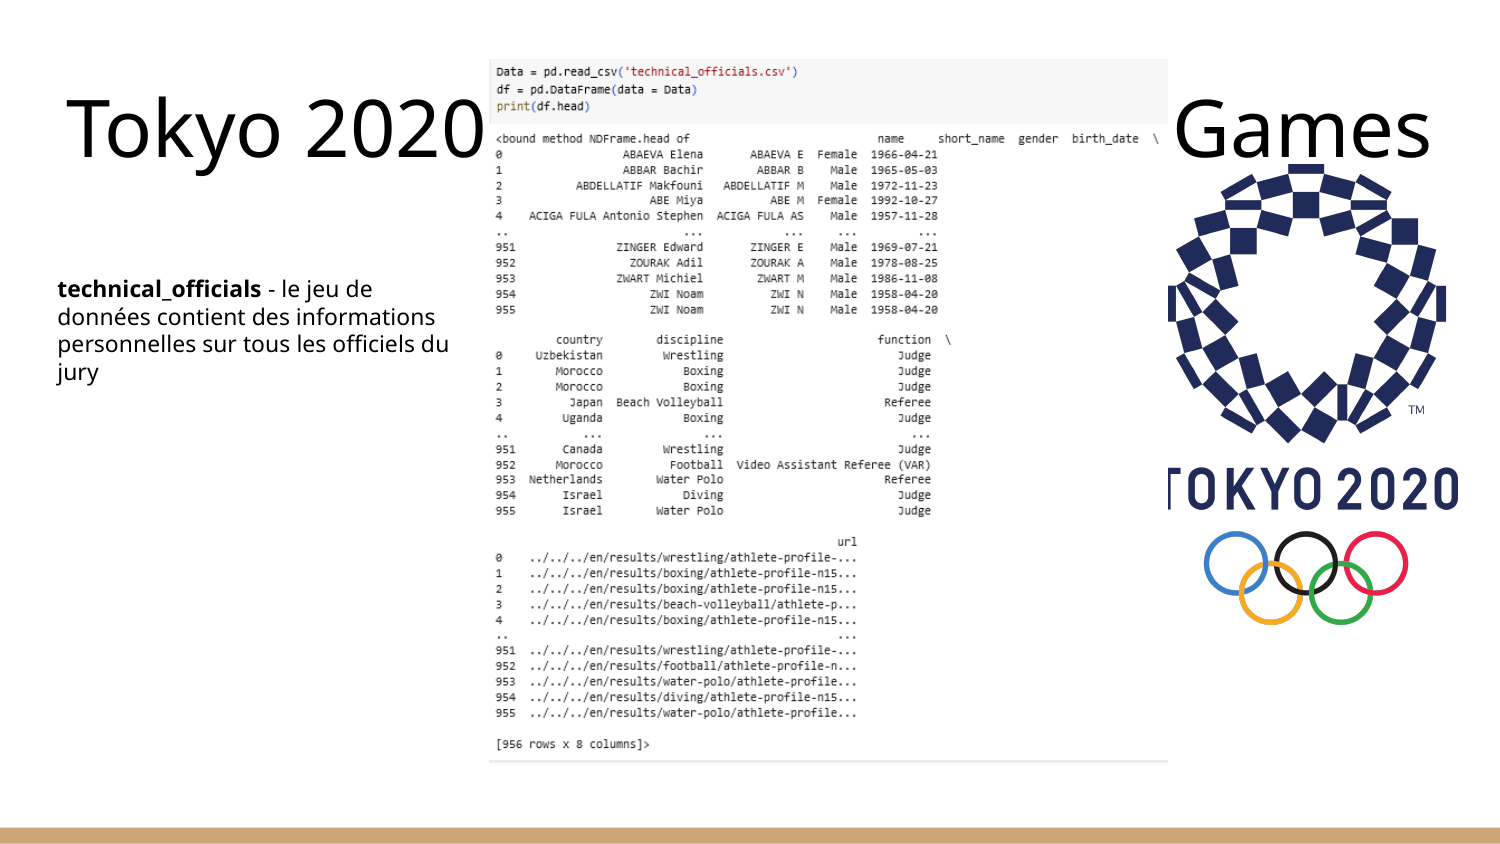

# Tokyo 2020 Olympic Summer Games
technical_officials - le jeu de données contient des informations personnelles sur tous les officiels du jury